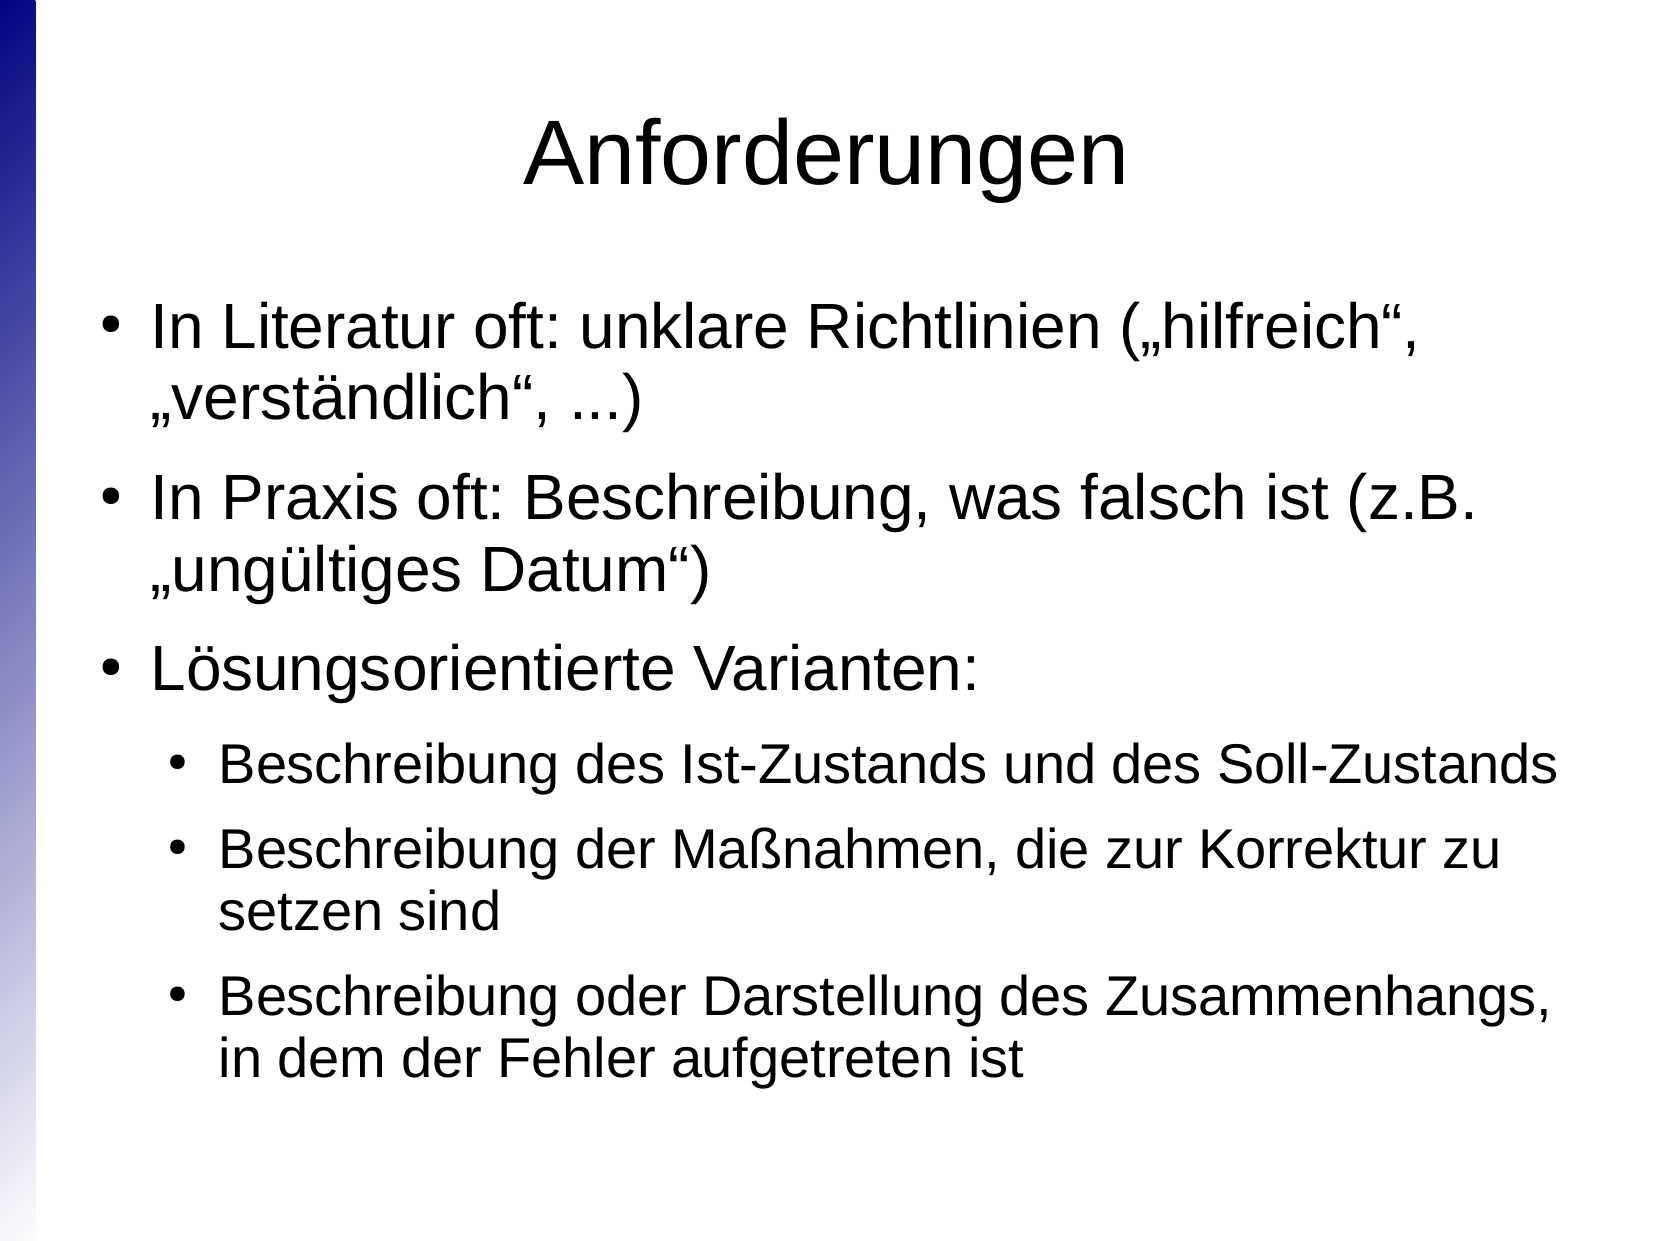

# Anforderungen
In Literatur oft: unklare Richtlinien („hilfreich“, „verständlich“, ...)
In Praxis oft: Beschreibung, was falsch ist (z.B.„ungültiges Datum“)
Lösungsorientierte Varianten:
Beschreibung des Ist-Zustands und des Soll-Zustands
Beschreibung der Maßnahmen, die zur Korrektur zu setzen sind
Beschreibung oder Darstellung des Zusammenhangs, in dem der Fehler aufgetreten ist